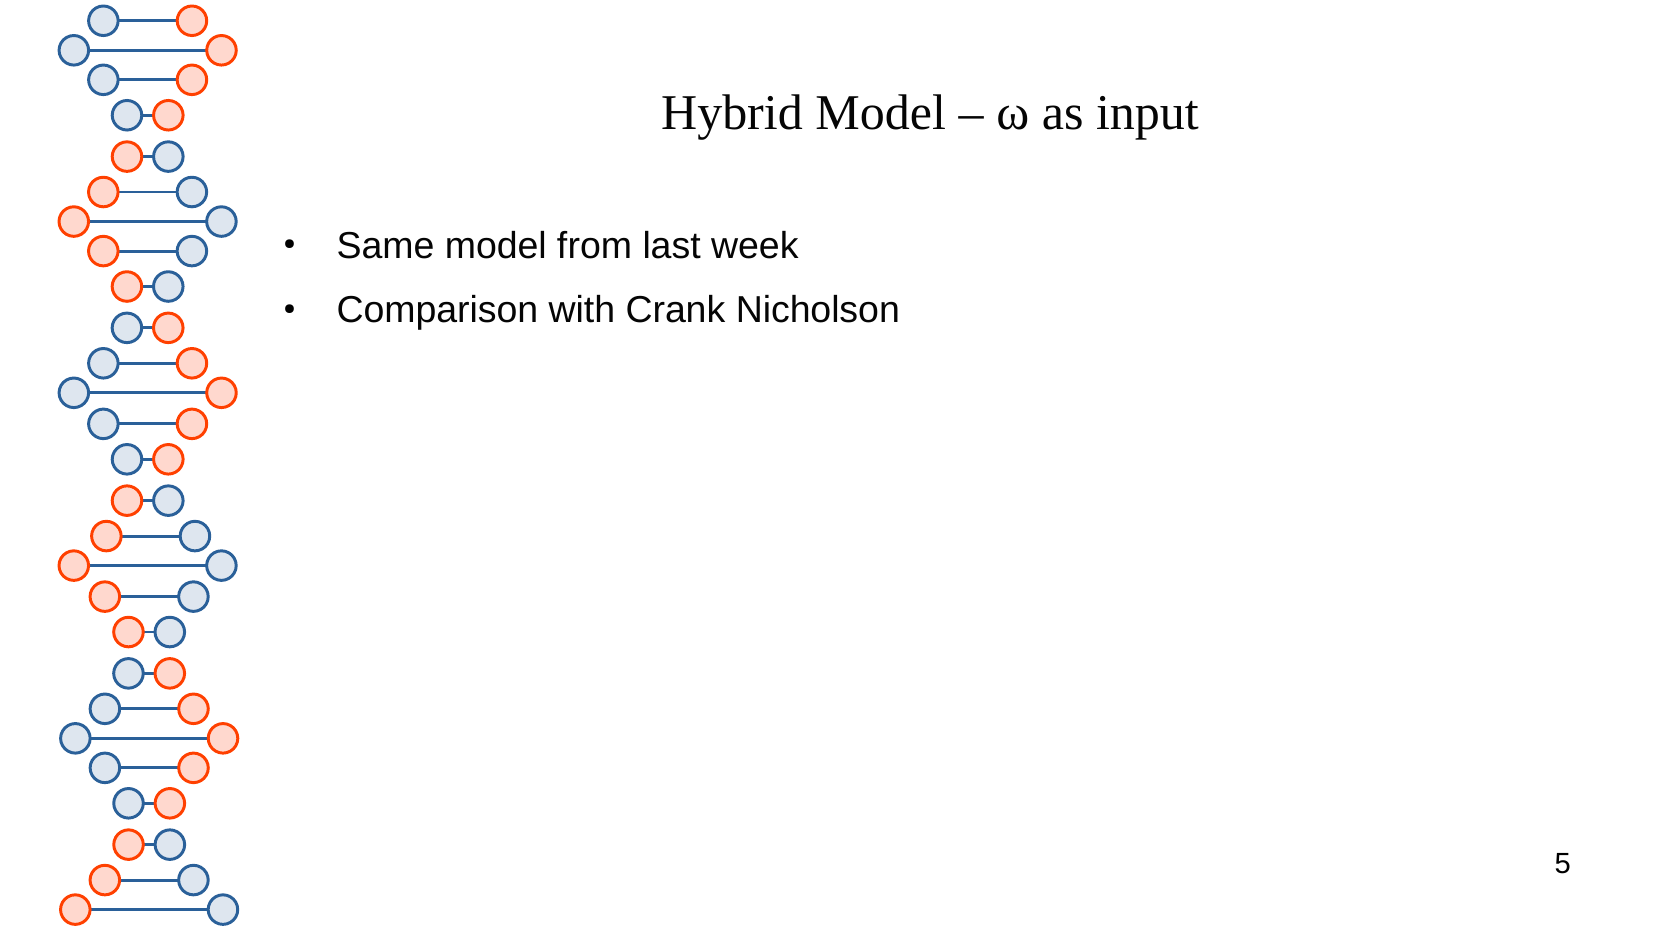

# Hybrid Model – ω as input
Same model from last week
Comparison with Crank Nicholson
5